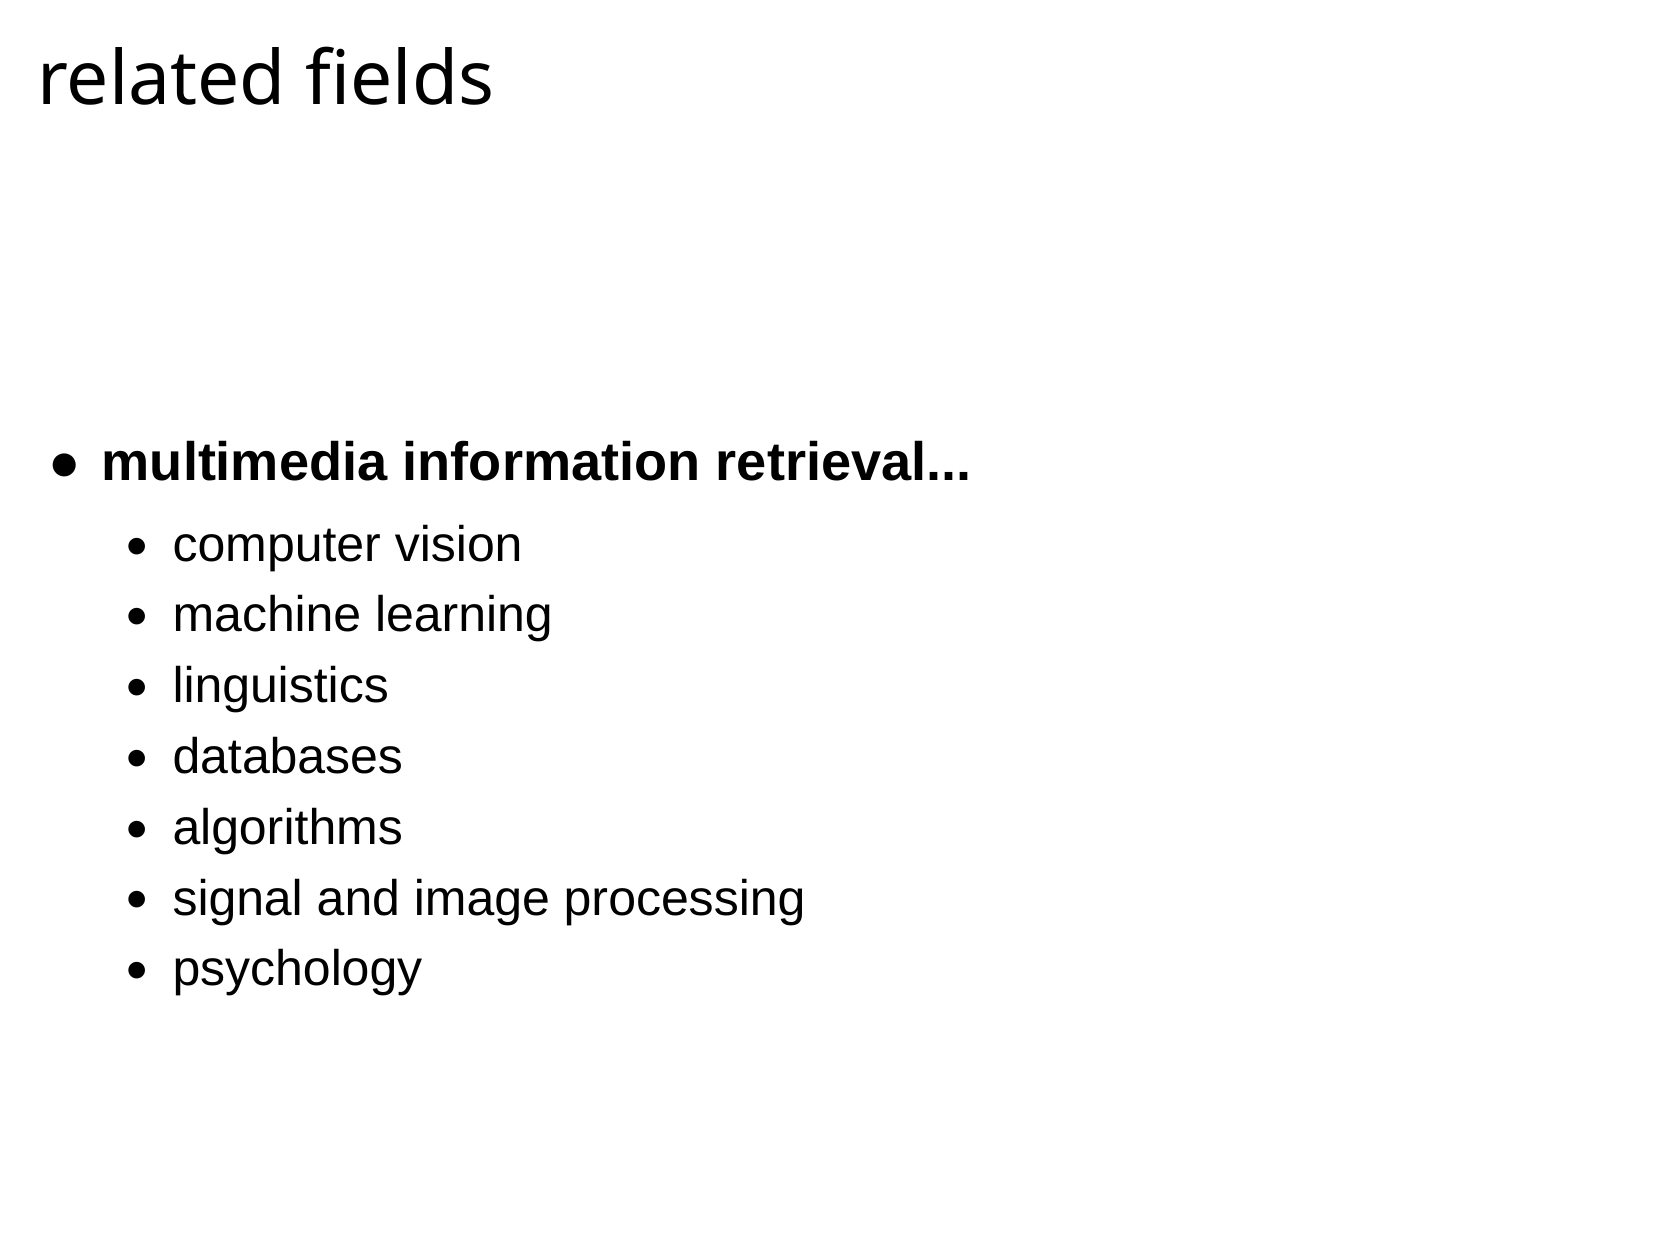

# related fields
multimedia information retrieval...
computer vision
machine learning
linguistics
databases
algorithms
signal and image processing
psychology